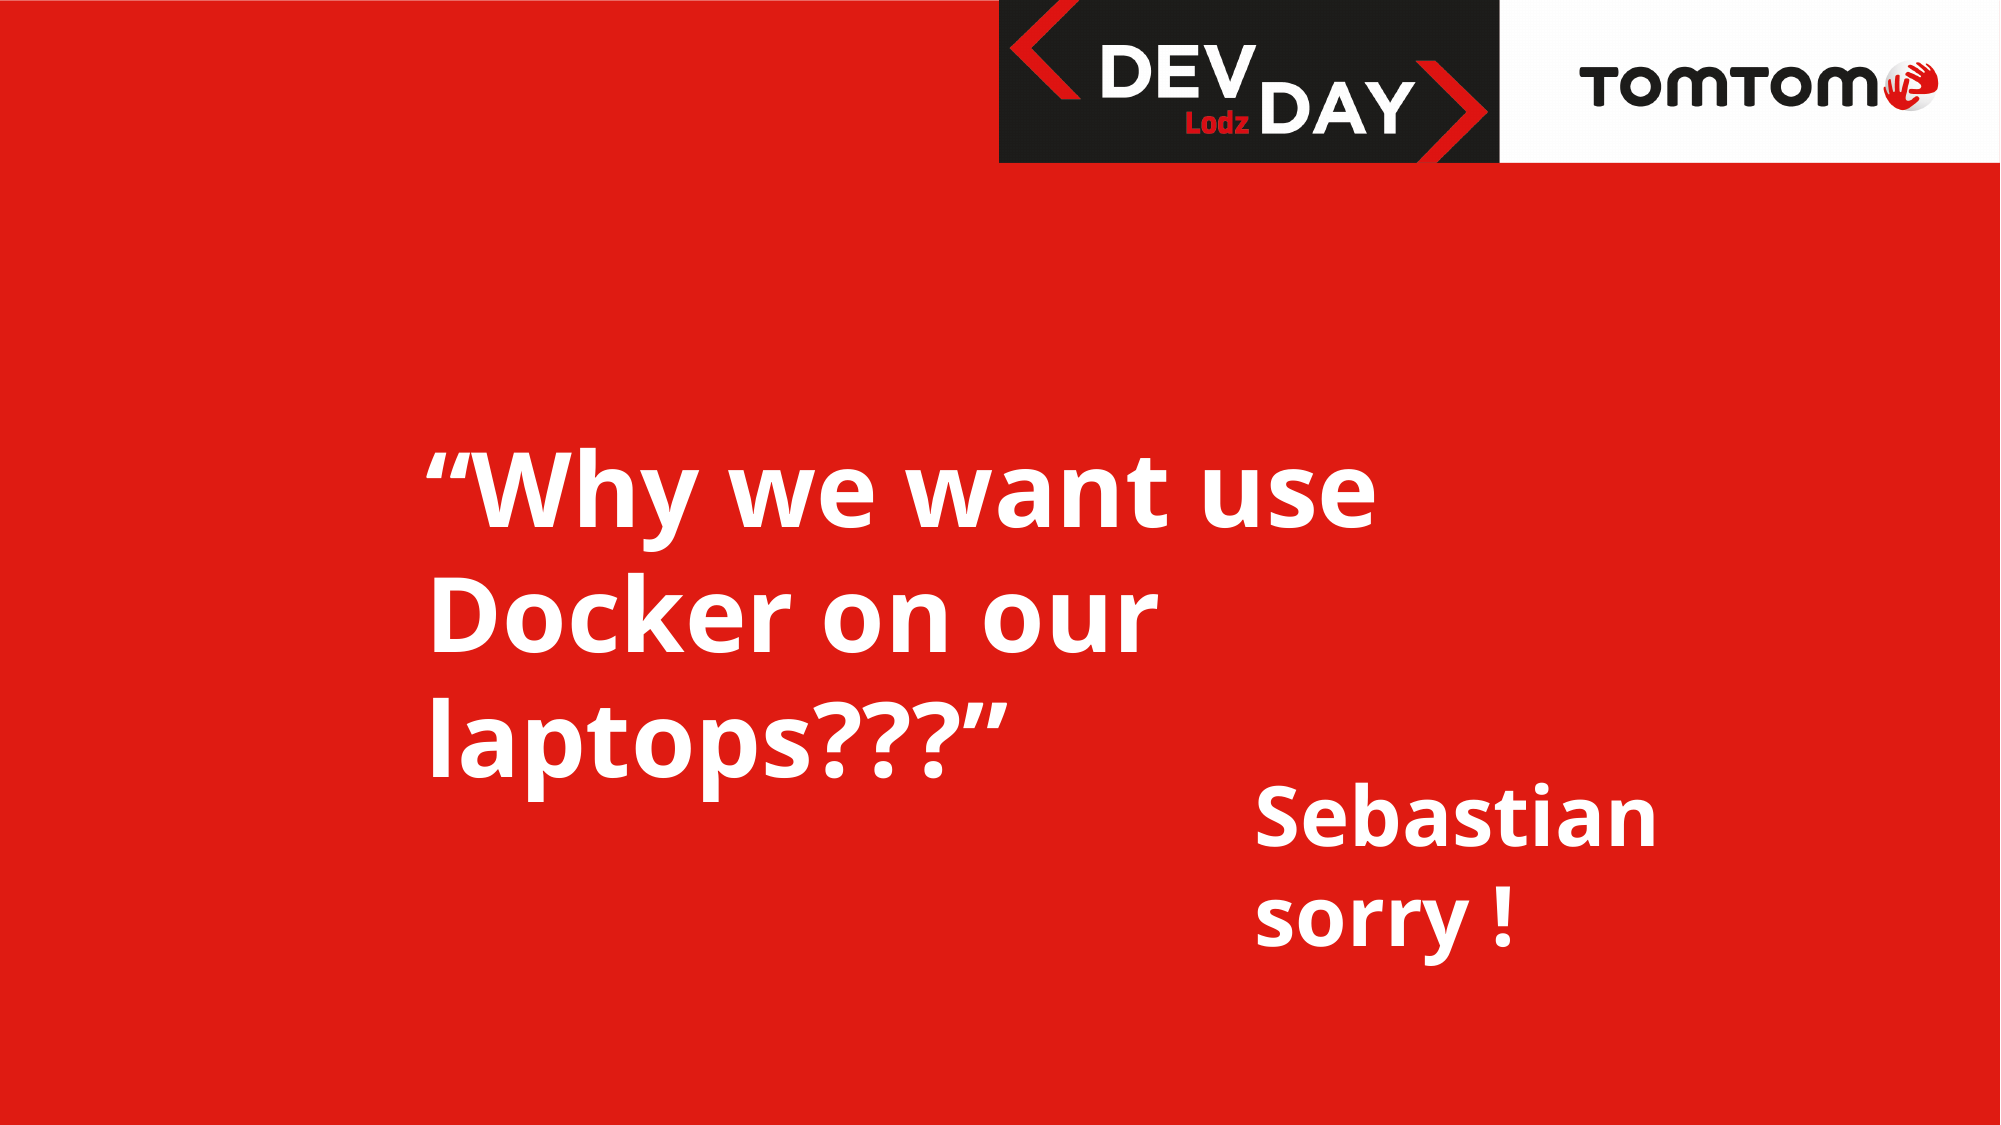

“Why we want use Docker on our laptops???”
Sebastian sorry !